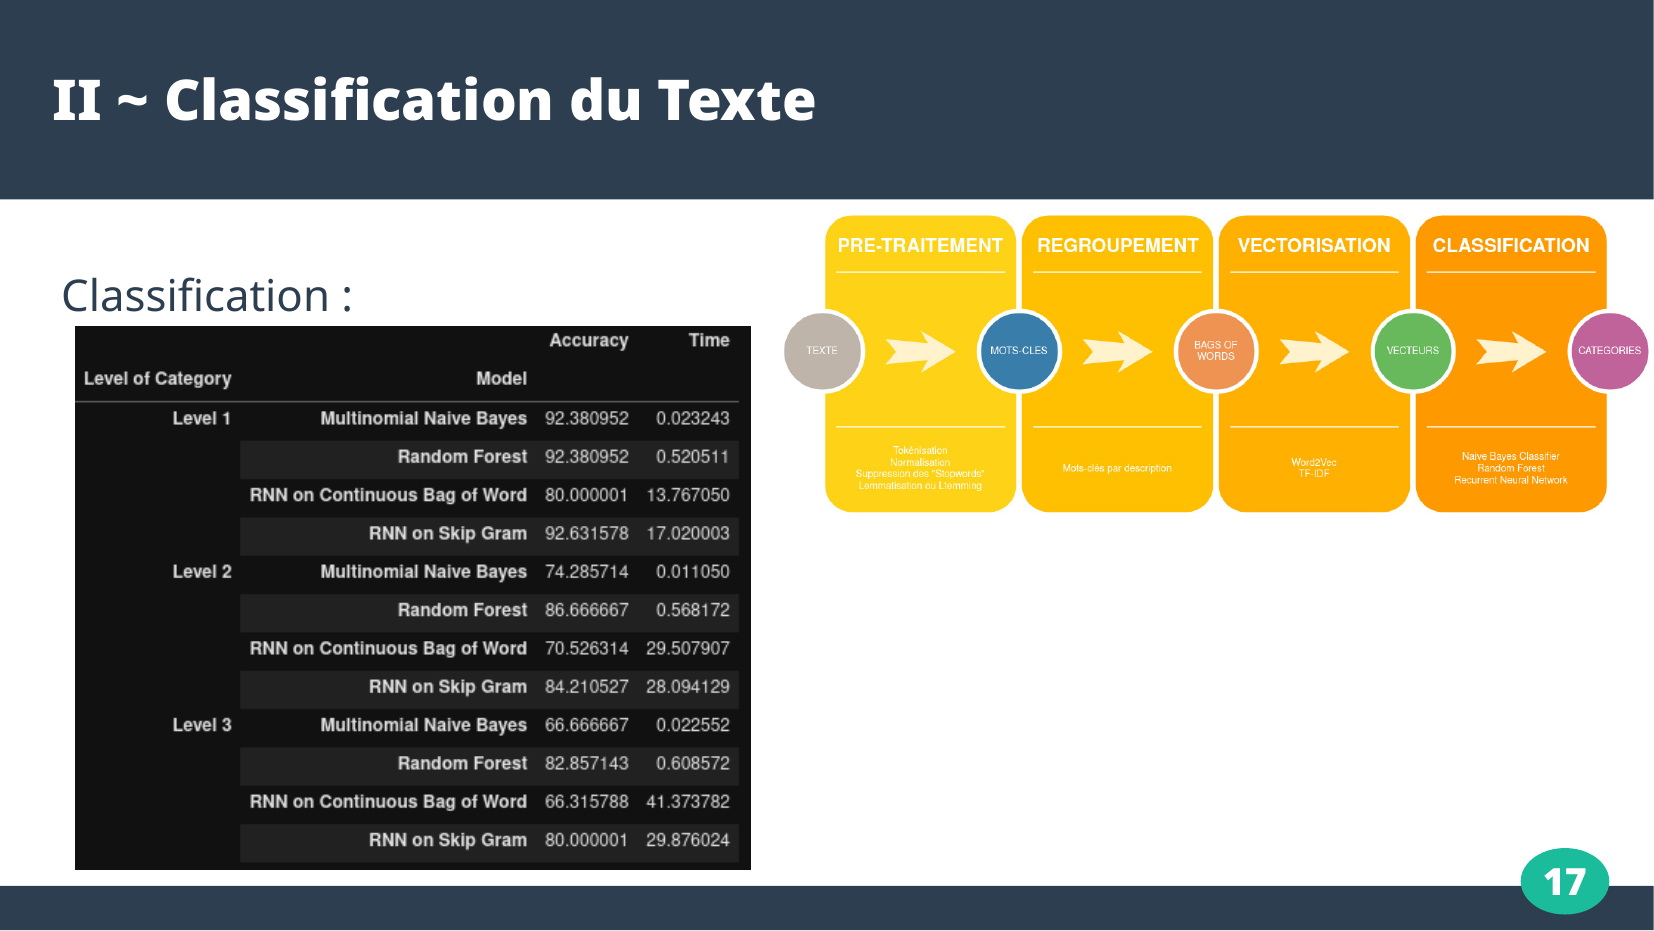

# II ~ Classification du Texte
Classification :
17